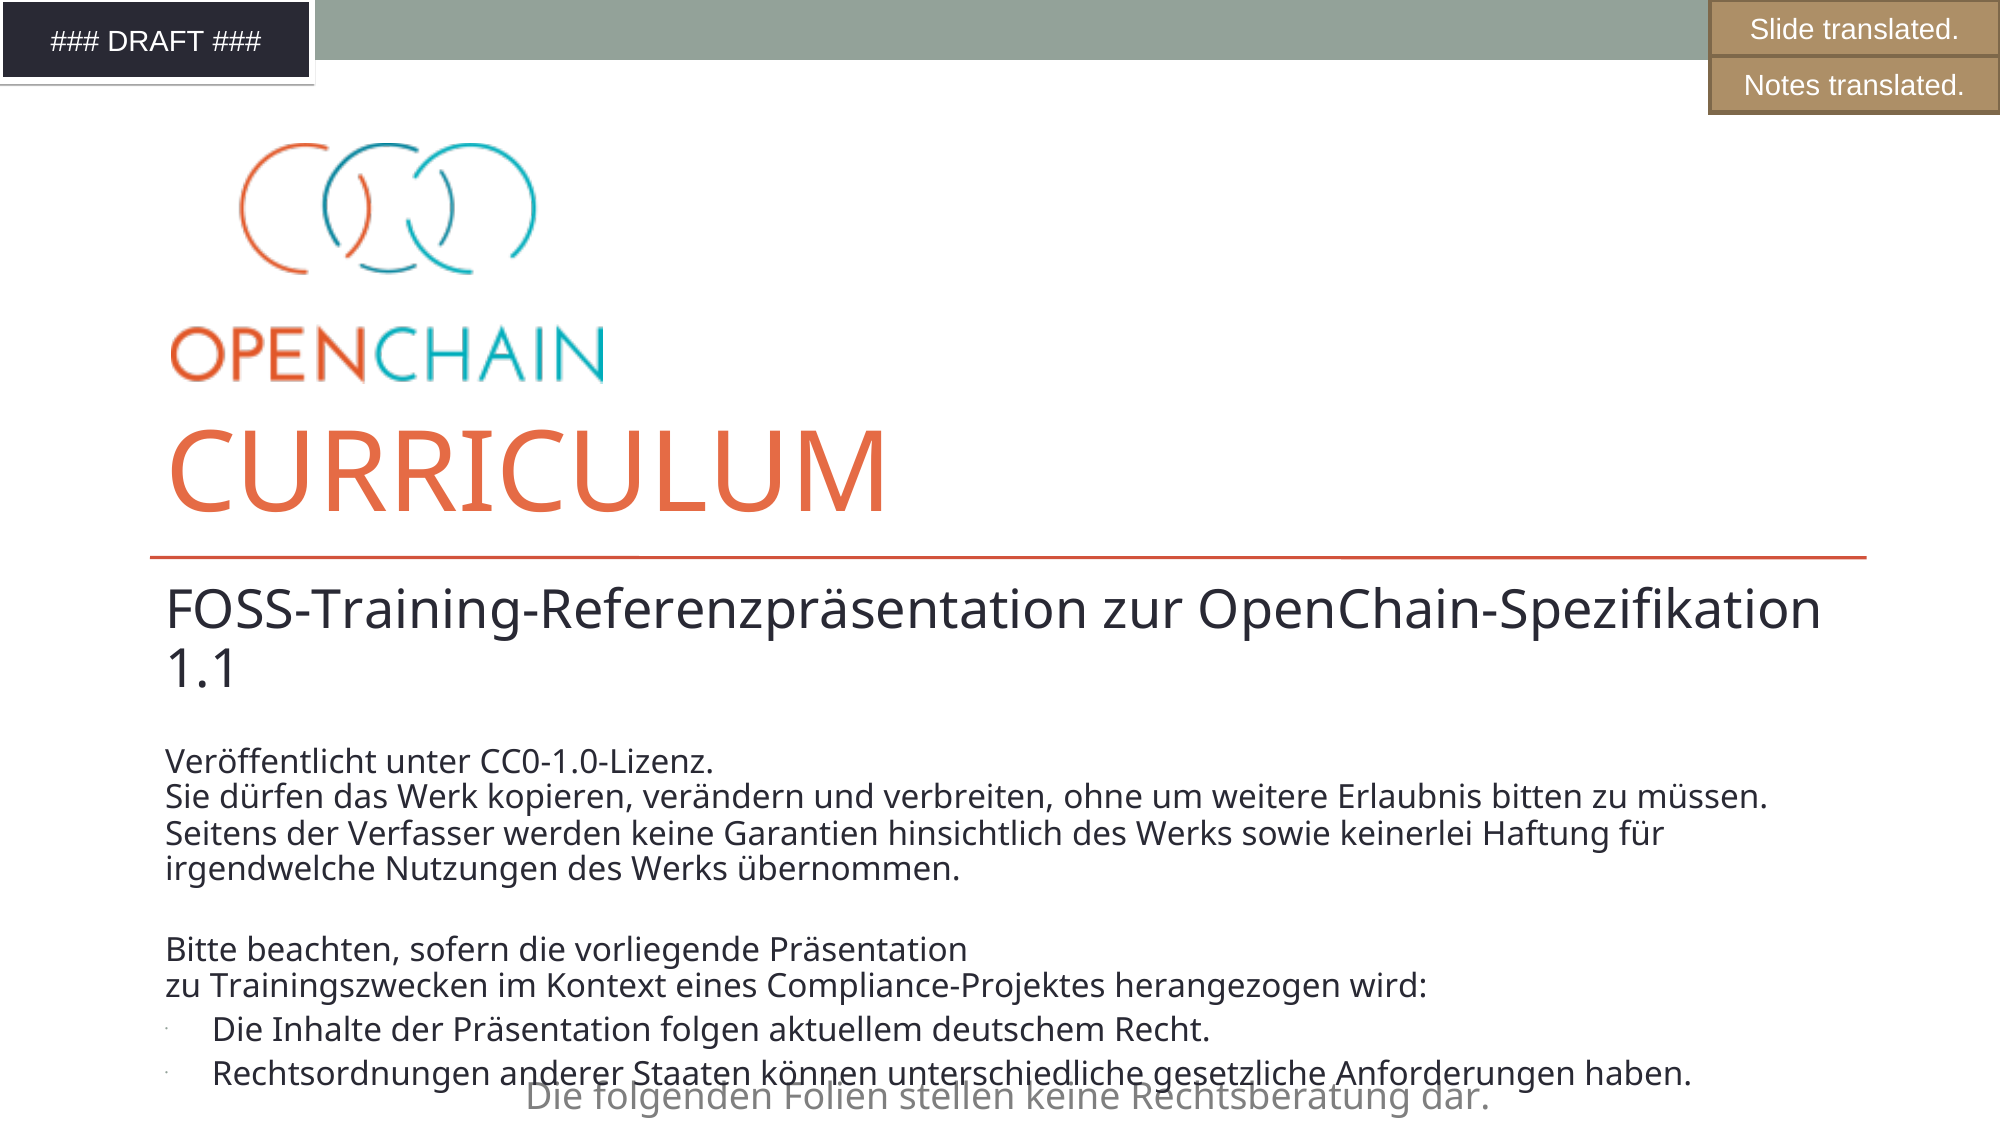

Slide translated.
Notes translated.
# CURRICULUM
FOSS-Training-Referenzpräsentation zur OpenChain-Spezifikation 1.1
Veröffentlicht unter CC0-1.0-Lizenz.
Sie dürfen das Werk kopieren, verändern und verbreiten, ohne um weitere Erlaubnis bitten zu müssen. Seitens der Verfasser werden keine Garantien hinsichtlich des Werks sowie keinerlei Haftung für irgendwelche Nutzungen des Werks übernommen.
Bitte beachten, sofern die vorliegende Präsentation
zu Trainingszwecken im Kontext eines Compliance-Projektes herangezogen wird:
Die Inhalte der Präsentation folgen aktuellem deutschem Recht.
Rechtsordnungen anderer Staaten können unterschiedliche gesetzliche Anforderungen haben.